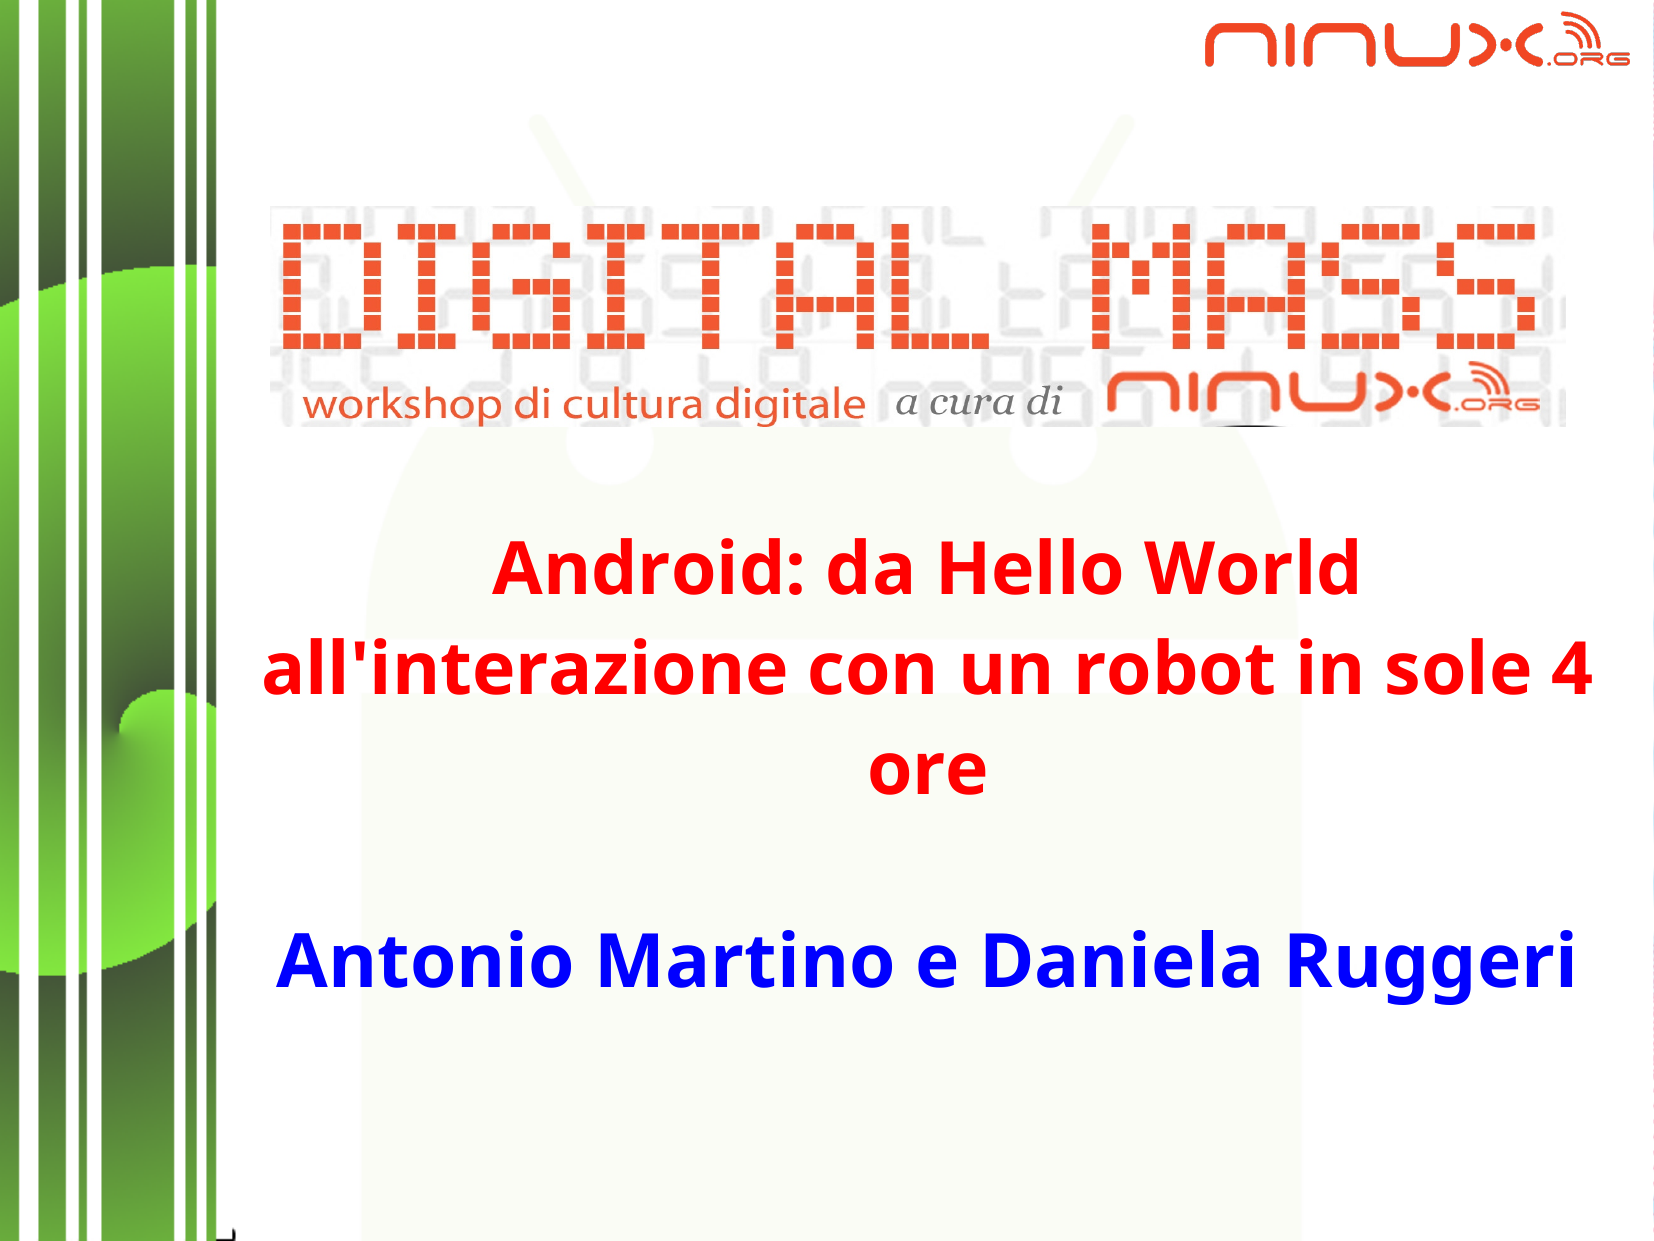

# Android: da Hello World all'interazione con un robot in sole 4 ore
Antonio Martino e Daniela Ruggeri